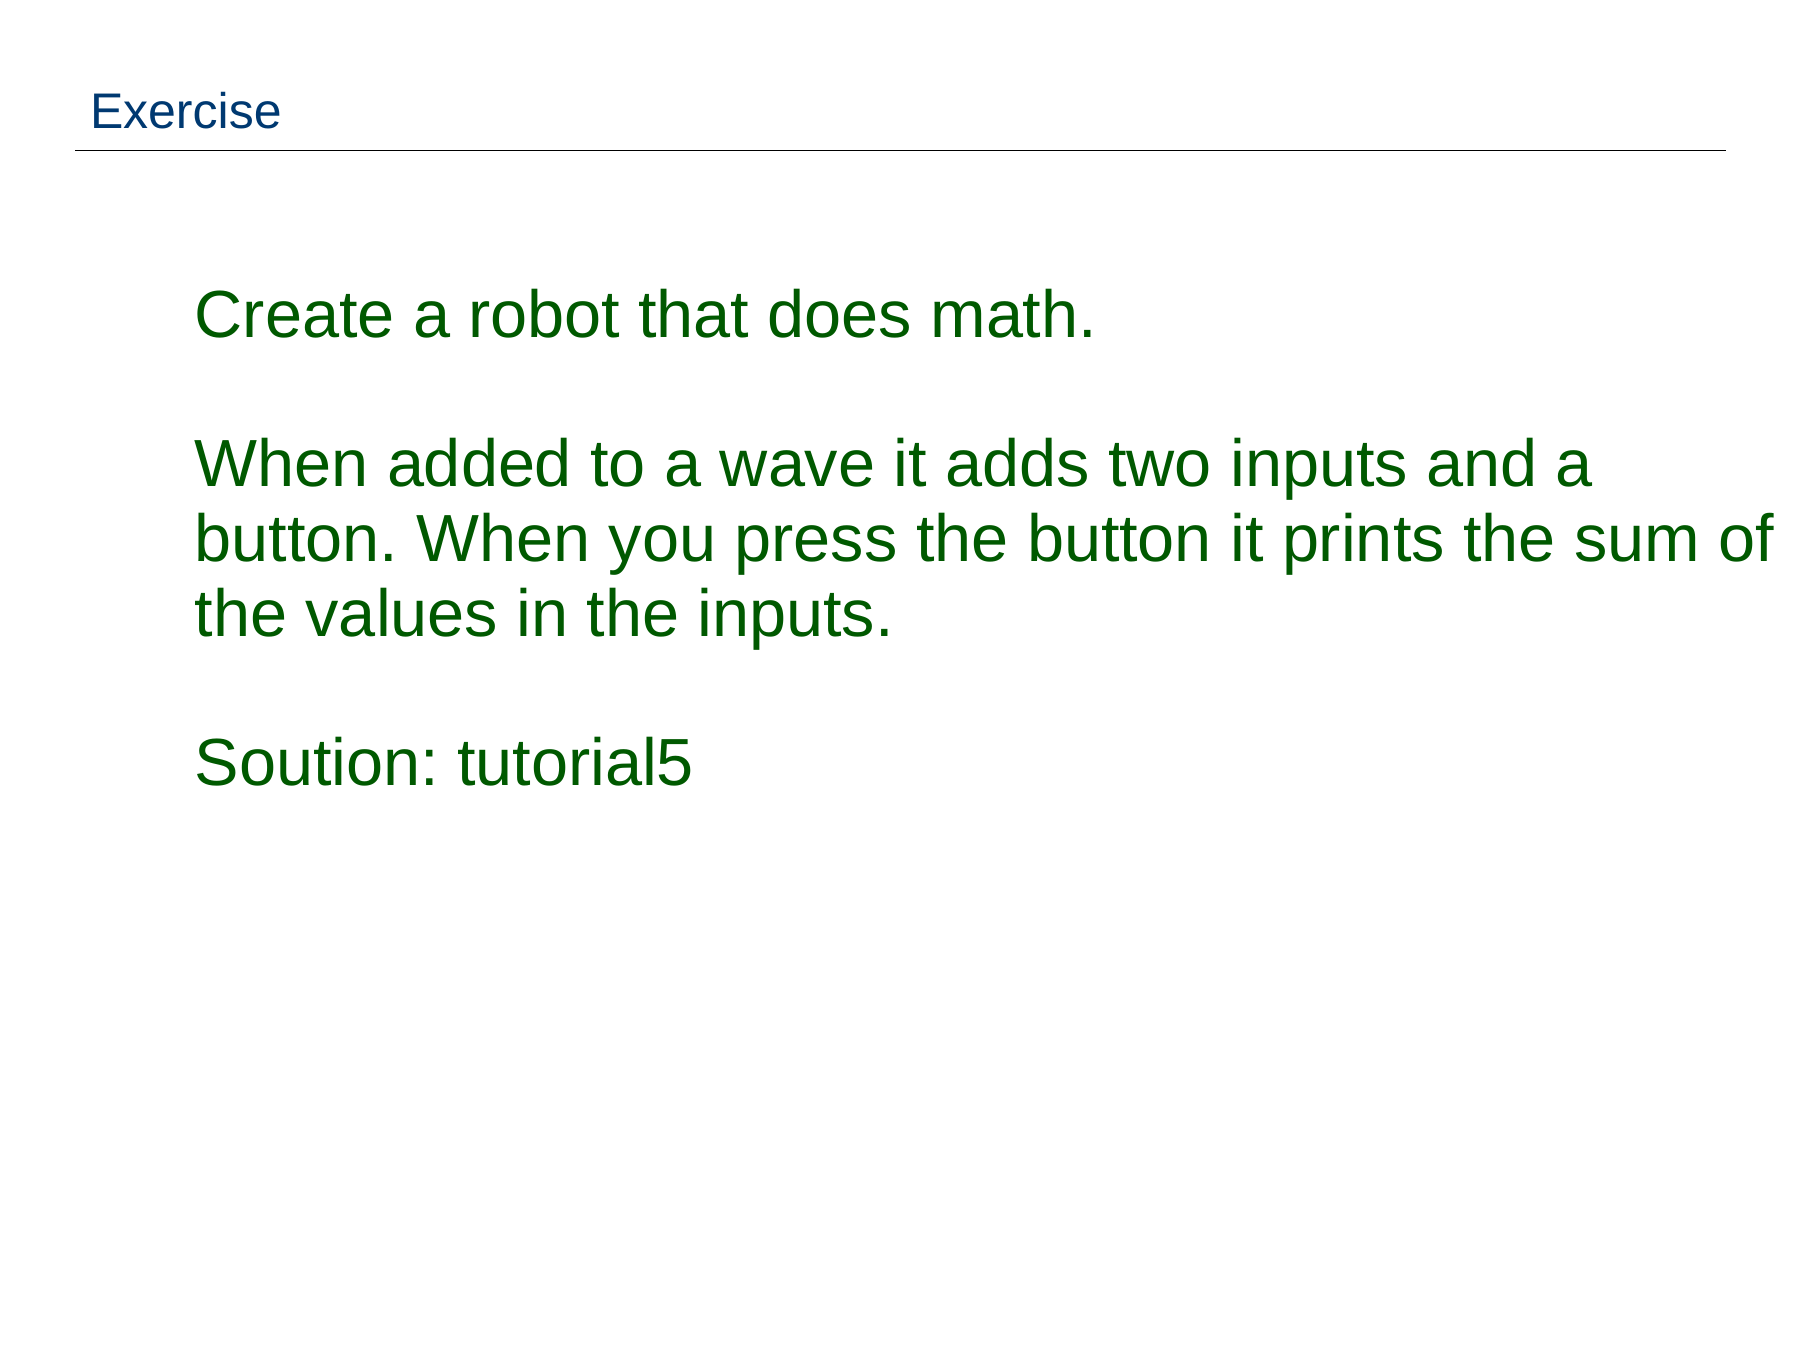

# Exercise
Create a robot that does math.
When added to a wave it adds two inputs and a button. When you press the button it prints the sum of the values in the inputs.
Soution: tutorial5